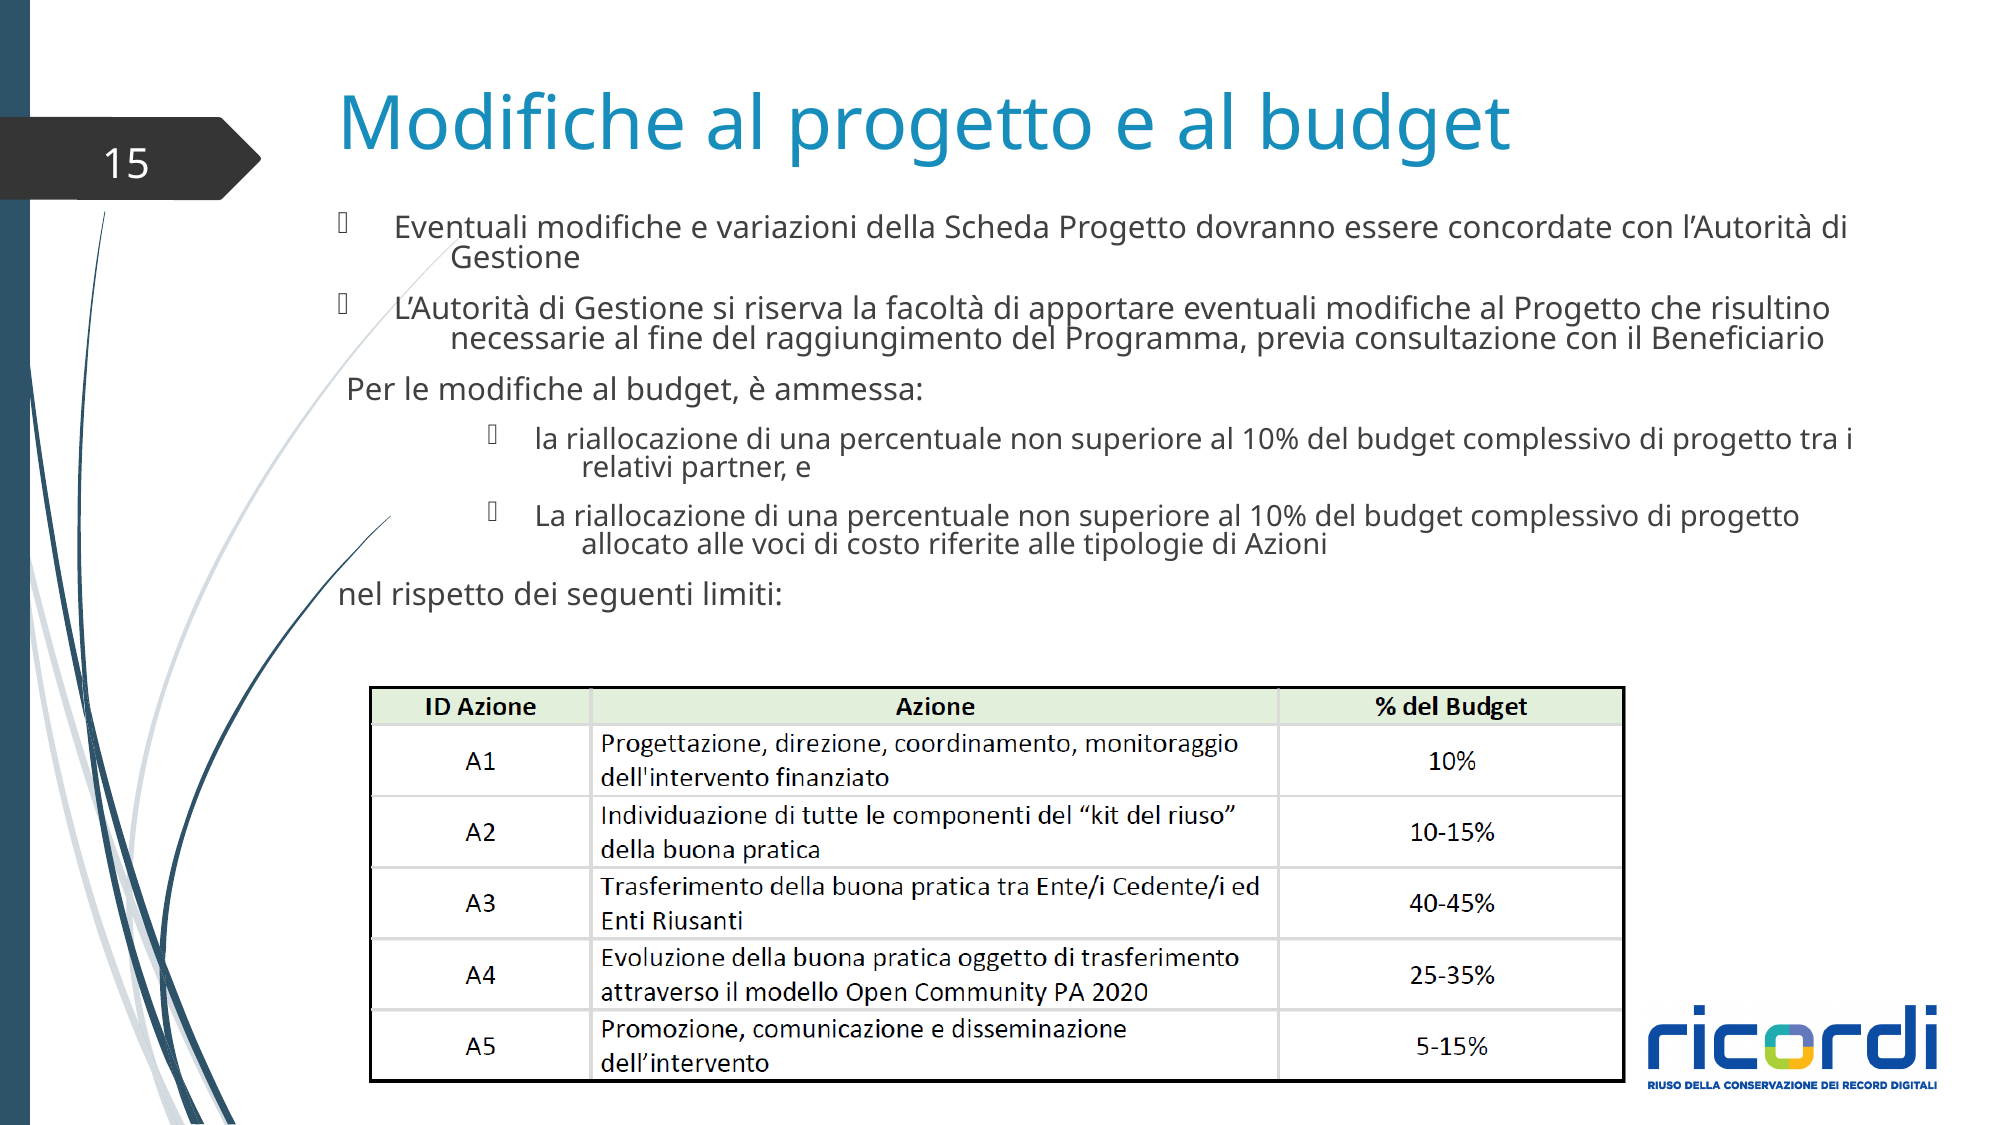

# Modifiche al progetto e al budget
Eventuali modifiche e variazioni della Scheda Progetto dovranno essere concordate con l’Autorità di Gestione
L’Autorità di Gestione si riserva la facoltà di apportare eventuali modifiche al Progetto che risultino necessarie al fine del raggiungimento del Programma, previa consultazione con il Beneficiario
 Per le modifiche al budget, è ammessa:
la riallocazione di una percentuale non superiore al 10% del budget complessivo di progetto tra i relativi partner, e
La riallocazione di una percentuale non superiore al 10% del budget complessivo di progetto allocato alle voci di costo riferite alle tipologie di Azioni
nel rispetto dei seguenti limiti: